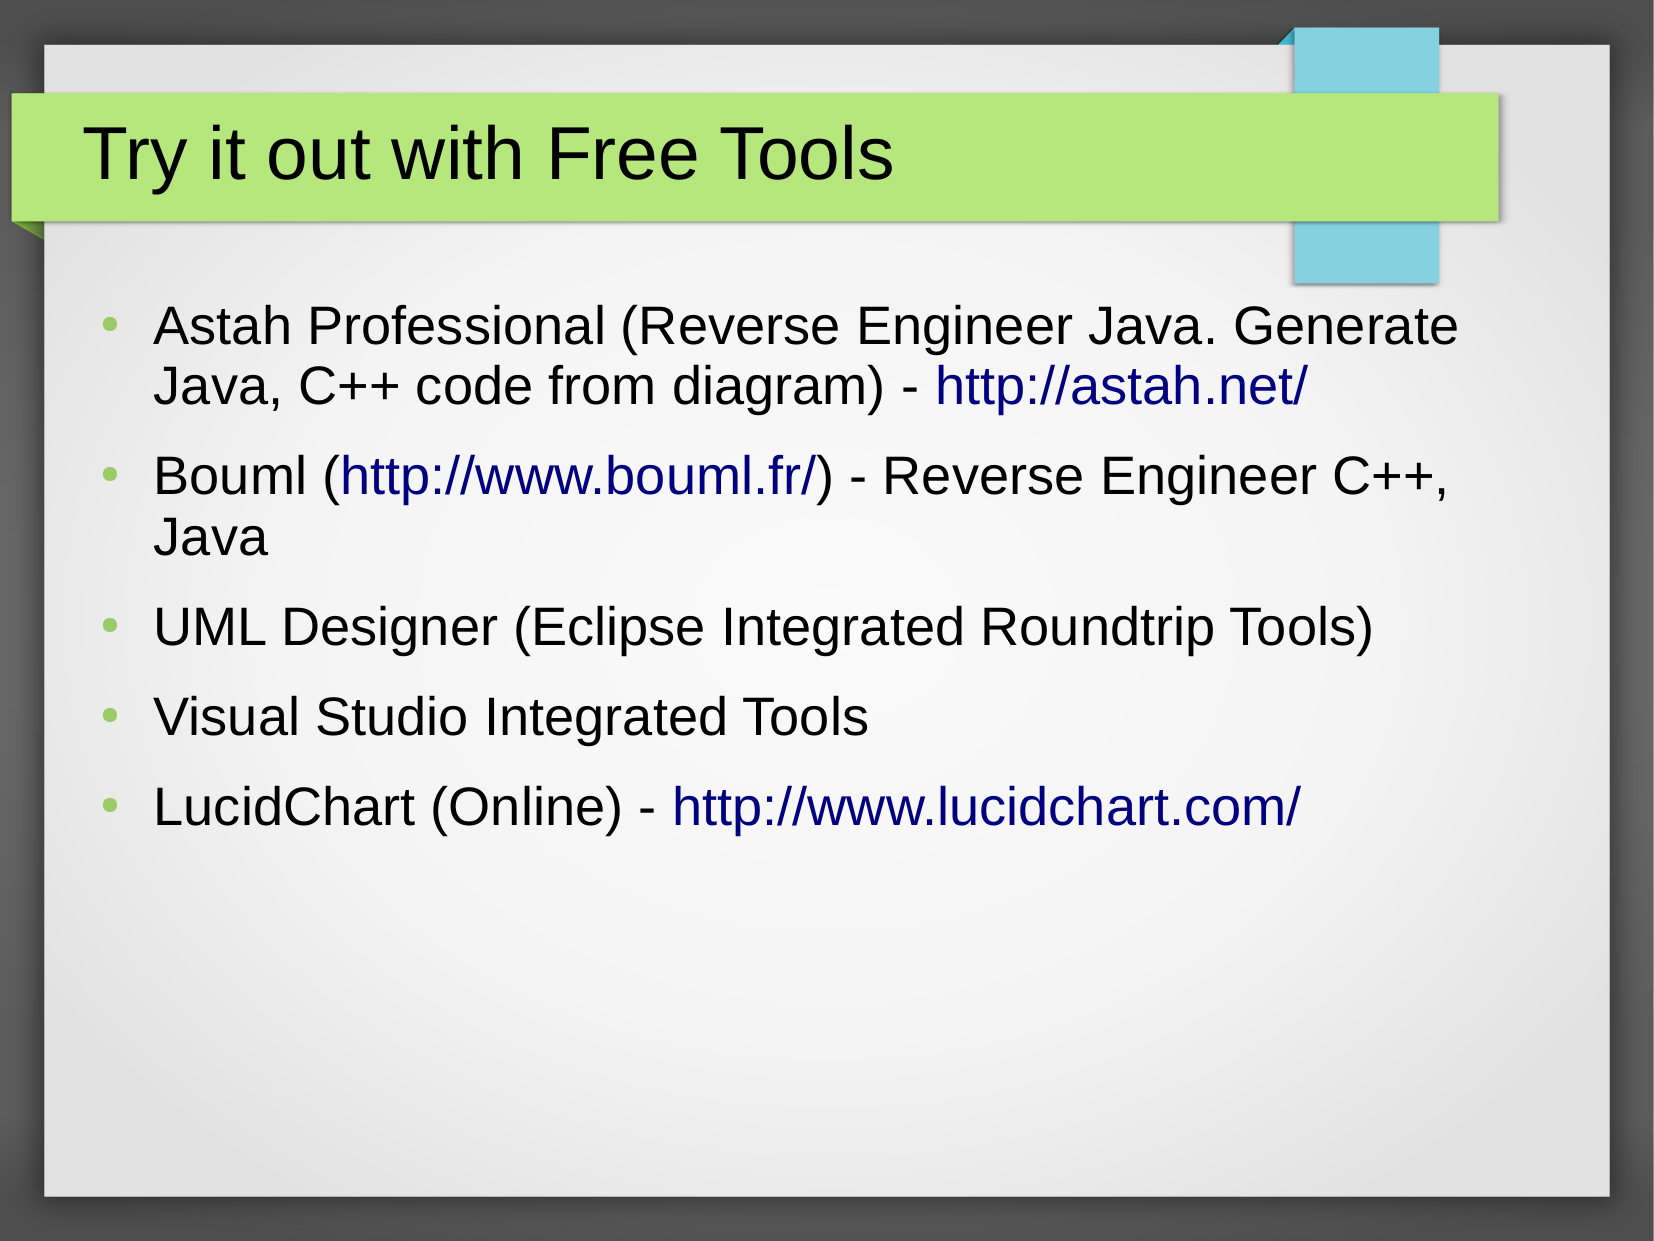

# Try it out with Free Tools
Astah Professional (Reverse Engineer Java. Generate Java, C++ code from diagram) - http://astah.net/
Bouml (http://www.bouml.fr/) - Reverse Engineer C++, Java
UML Designer (Eclipse Integrated Roundtrip Tools)
Visual Studio Integrated Tools
LucidChart (Online) - http://www.lucidchart.com/